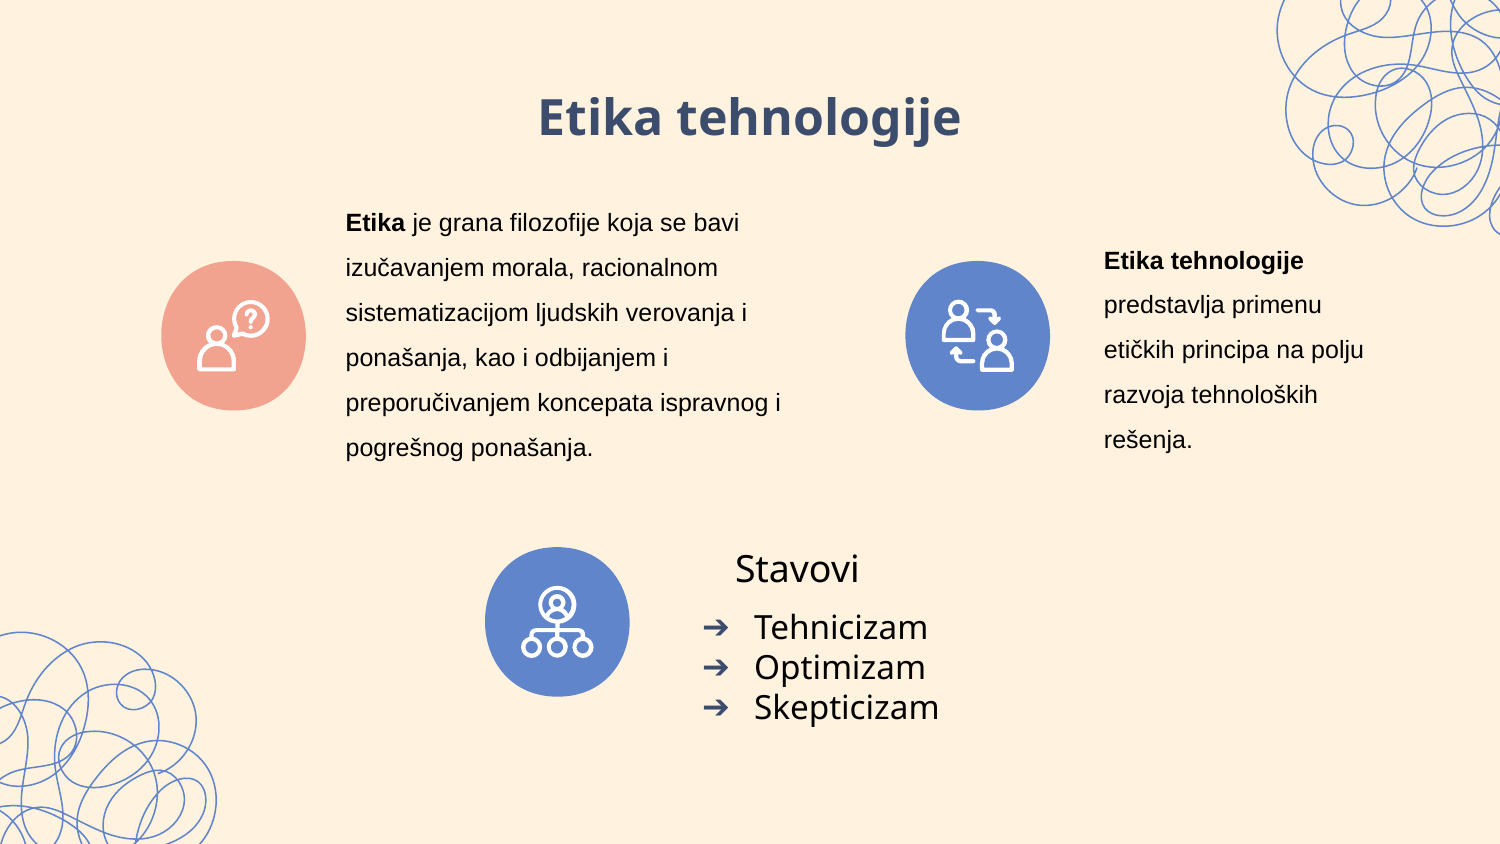

Etika tehnologije
# Etika je grana filozofije koja se bavi izučavanjem morala, racionalnom sistematizacijom ljudskih verovanja i ponašanja, kao i odbijanjem i preporučivanjem koncepata ispravnog i pogrešnog ponašanja.
Etika tehnologije predstavlja primenu etičkih principa na polju razvoja tehnoloških rešenja.
Stavovi
Tehnicizam
Optimizam
Skepticizam